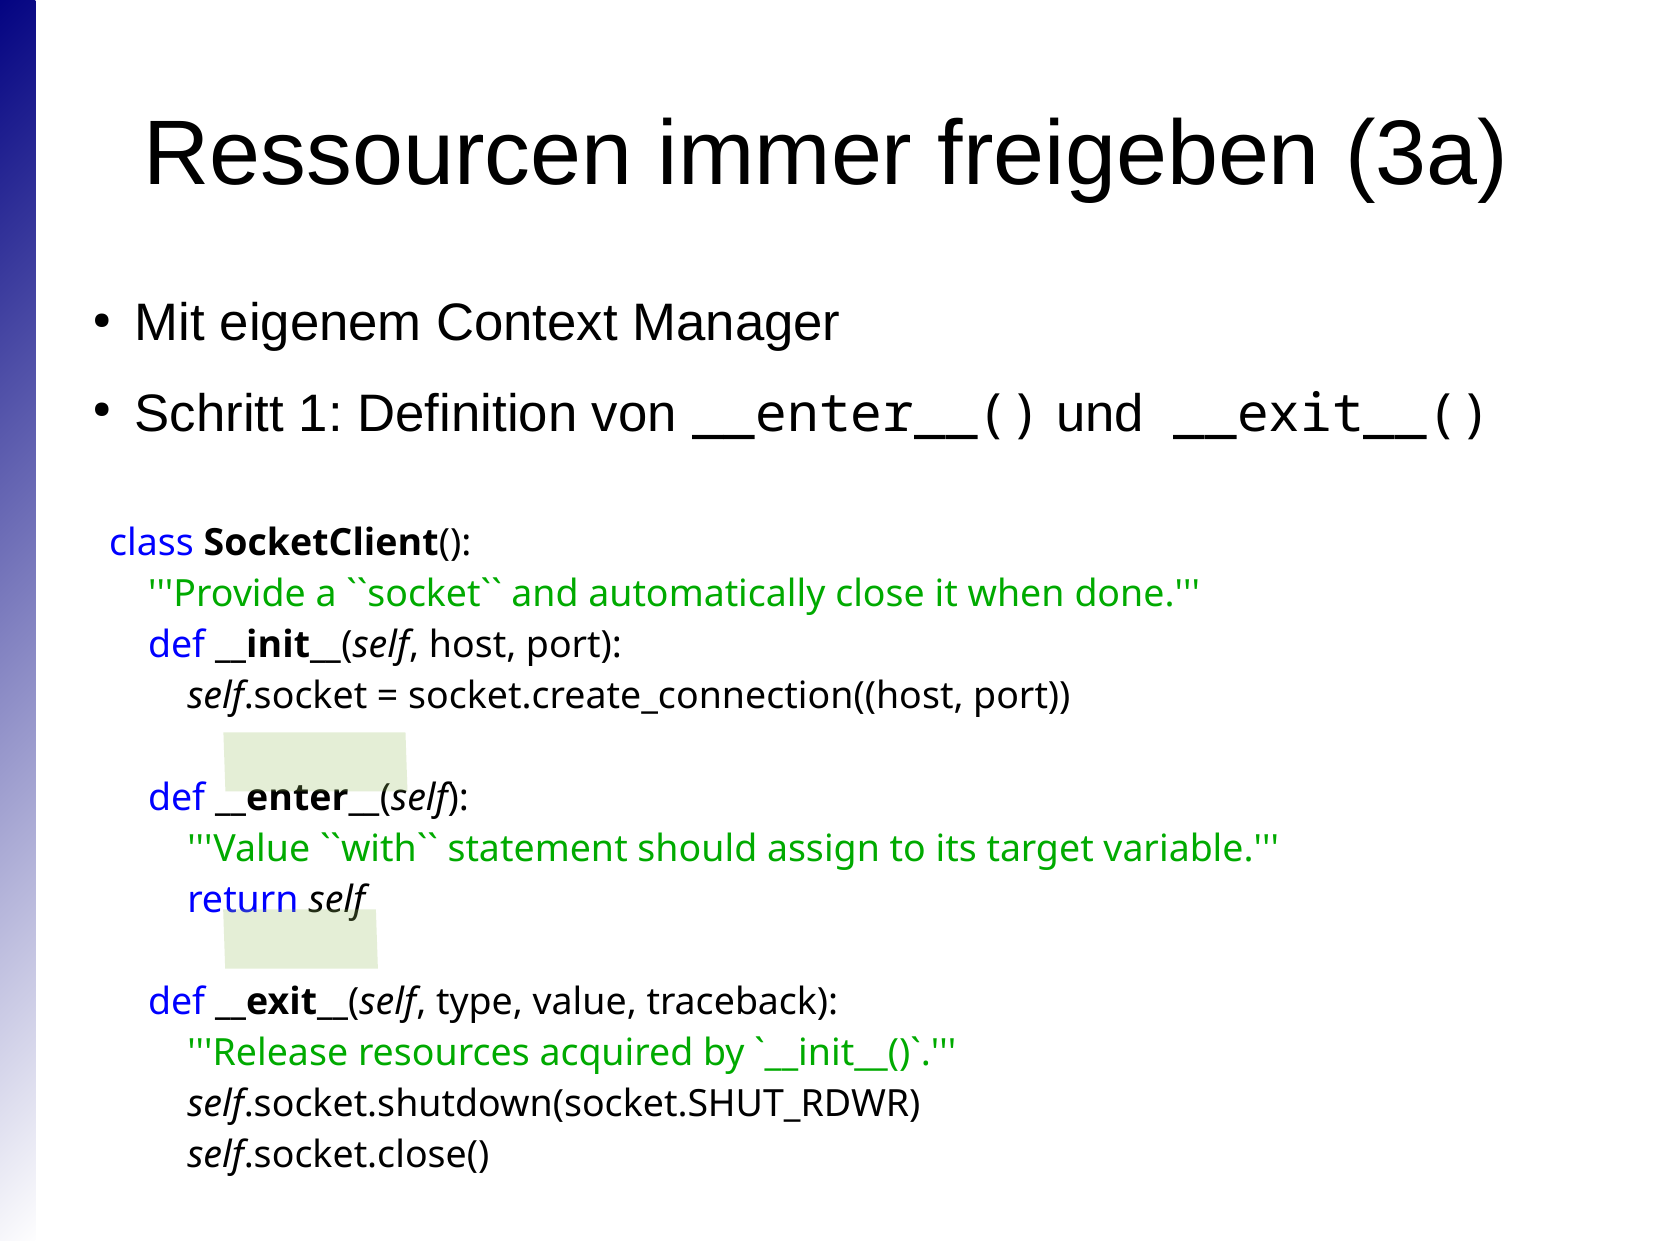

# Ressourcen immer freigeben (3a)
Mit eigenem Context Manager
Schritt 1: Definition von __enter__() und __exit__()
class SocketClient():
 '''Provide a ``socket`` and automatically close it when done.'''
 def __init__(self, host, port):
 self.socket = socket.create_connection((host, port))
 def __enter__(self):
 '''Value ``with`` statement should assign to its target variable.'''
 return self
 def __exit__(self, type, value, traceback):
 '''Release resources acquired by `__init__()`.'''
 self.socket.shutdown(socket.SHUT_RDWR)
 self.socket.close()